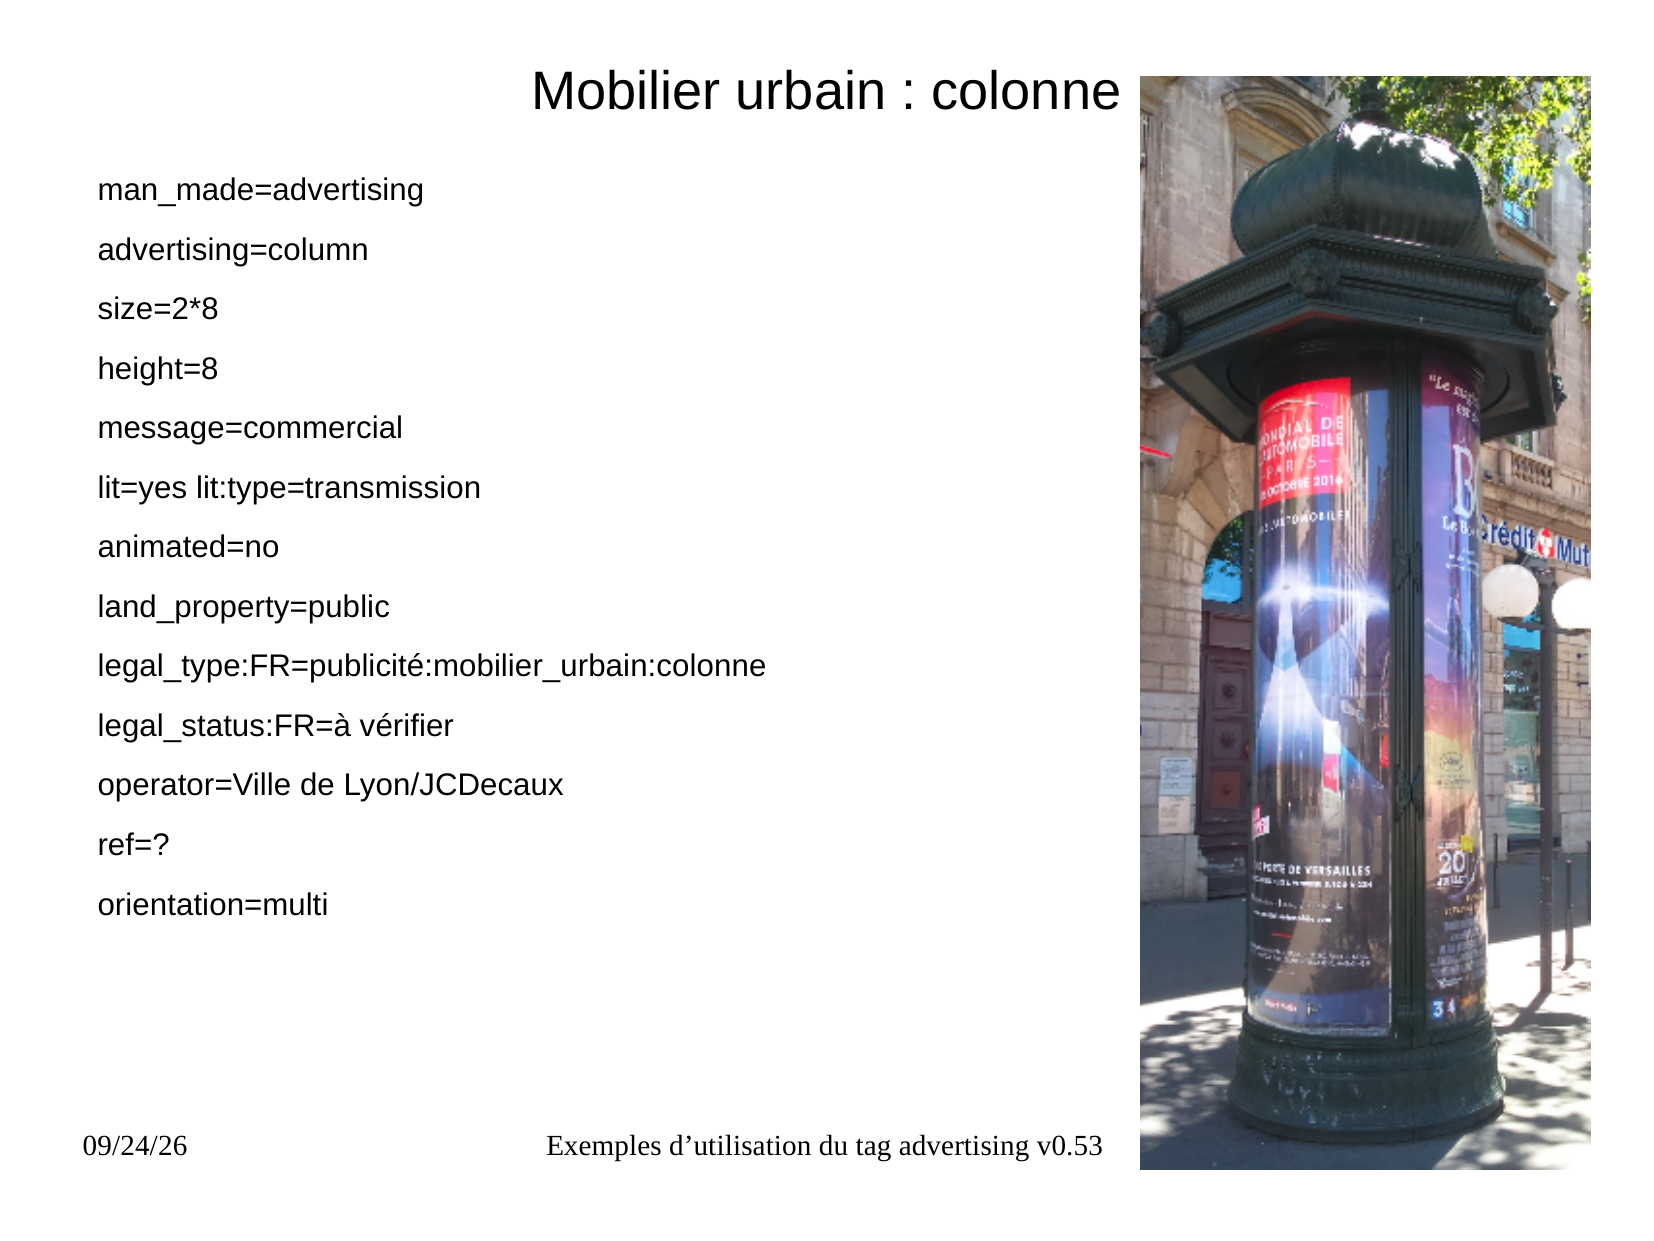

# Mobilier urbain : colonne
man_made=advertising
advertising=column
size=2*8
height=8
message=commercial
lit=yes lit:type=transmission
animated=no
land_property=public
legal_type:FR=publicité:mobilier_urbain:colonne
legal_status:FR=à vérifier
operator=Ville de Lyon/JCDecaux
ref=?
orientation=multi
27